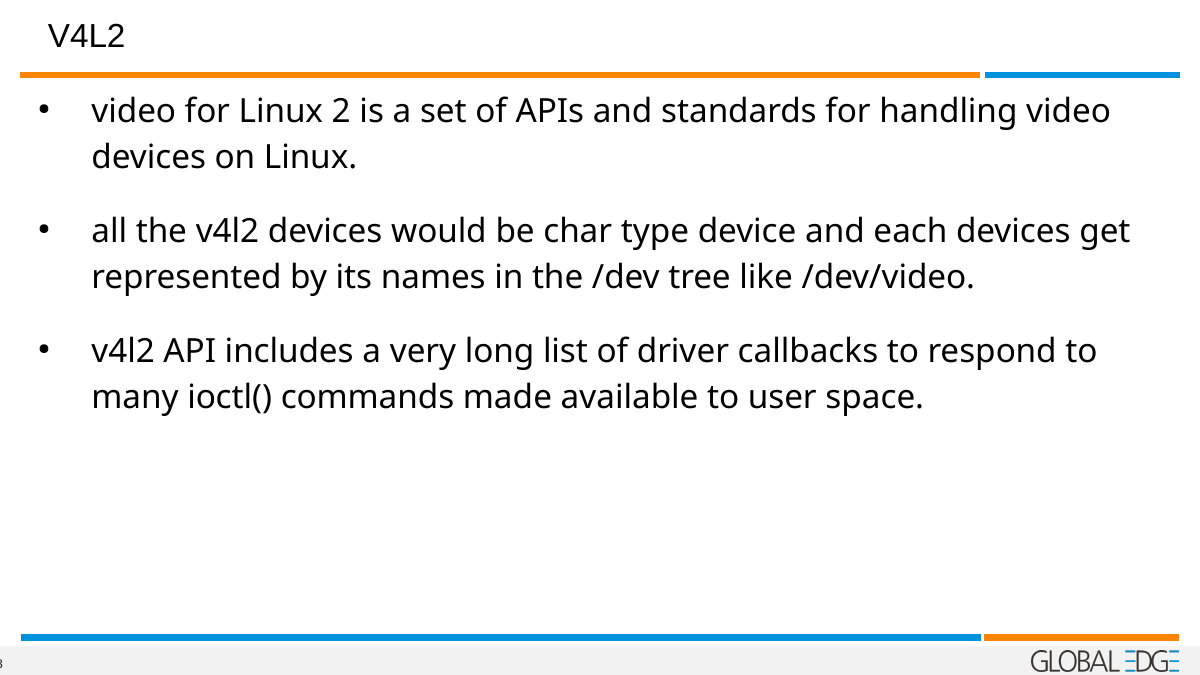

# V4L2
video for Linux 2 is a set of APIs and standards for handling video devices on Linux.
all the v4l2 devices would be char type device and each devices get represented by its names in the /dev tree like /dev/video.
v4l2 API includes a very long list of driver callbacks to respond to many ioctl() commands made available to user space.